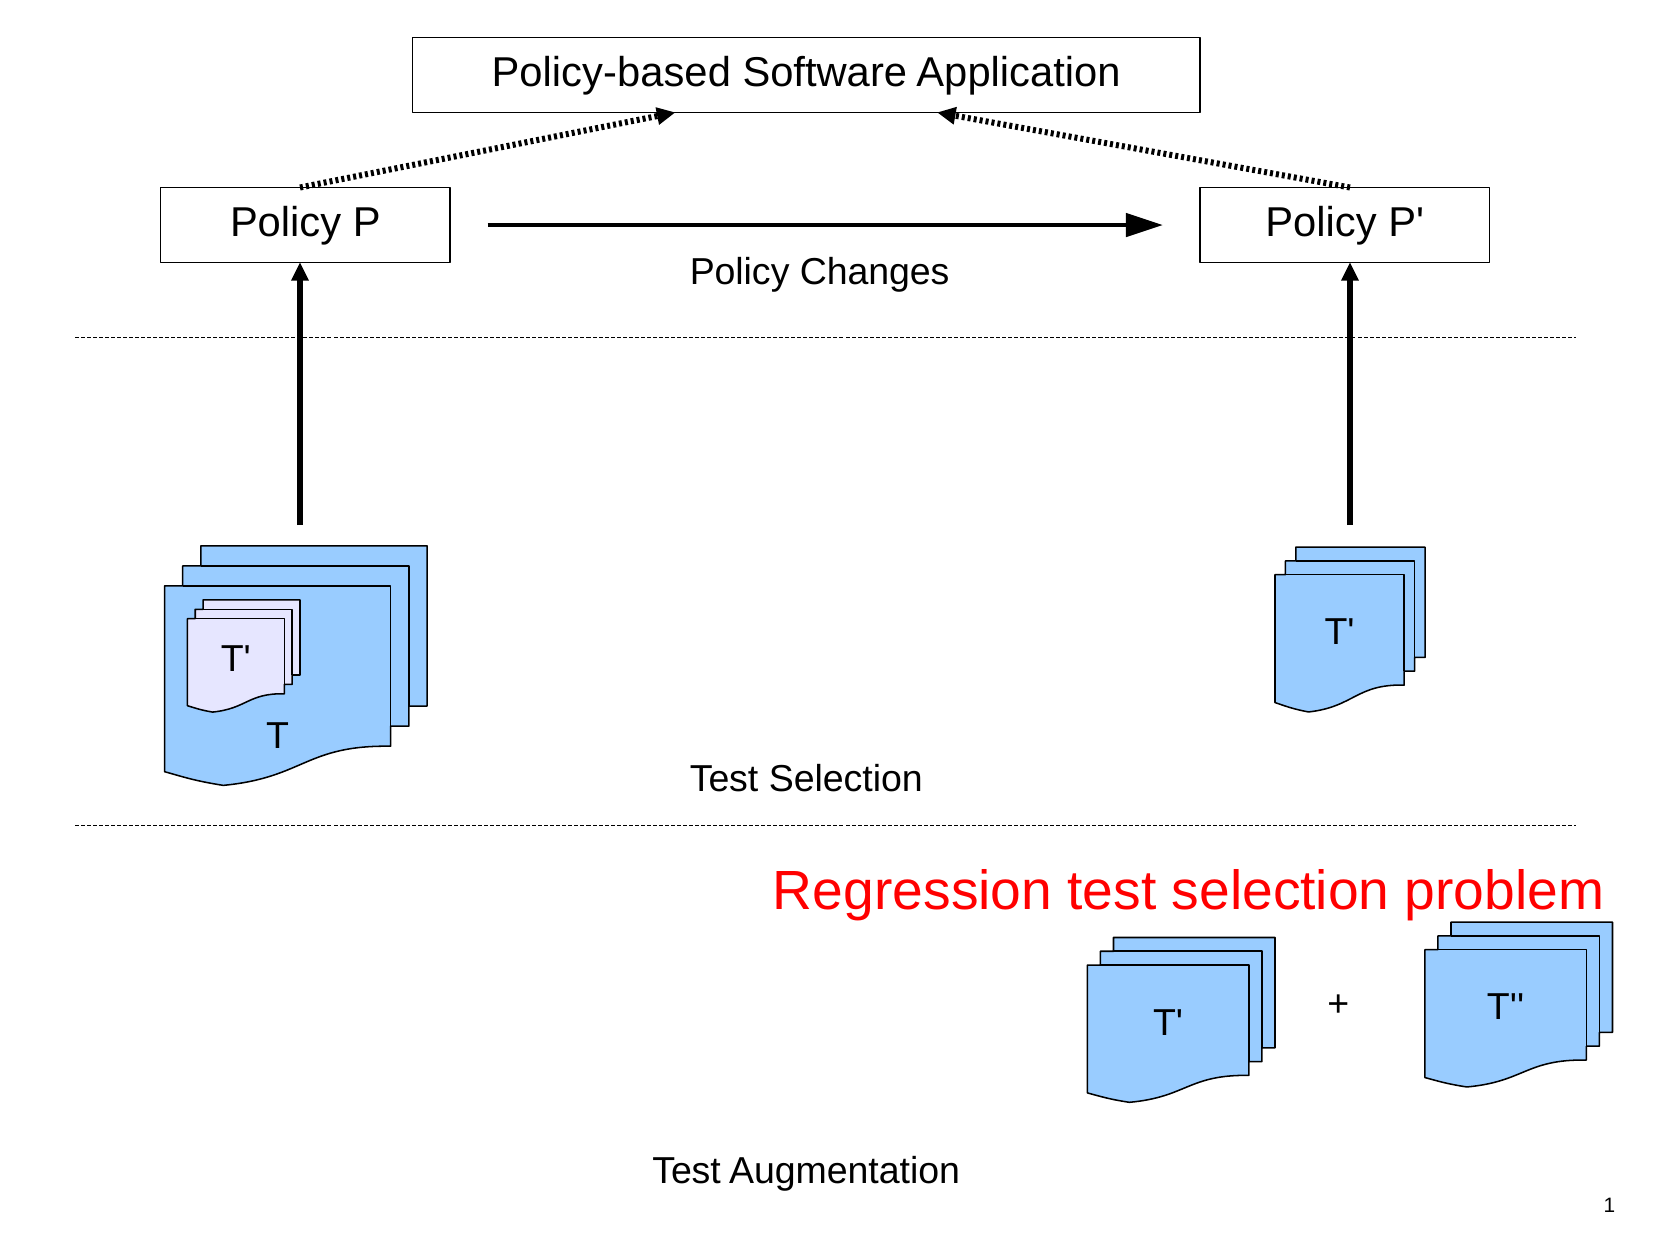

Policy-based Software Application
Policy P
Policy P'
Policy Changes
T
T'
T'
Test Selection
Regression test selection problem
T''
T'
+
Test Augmentation